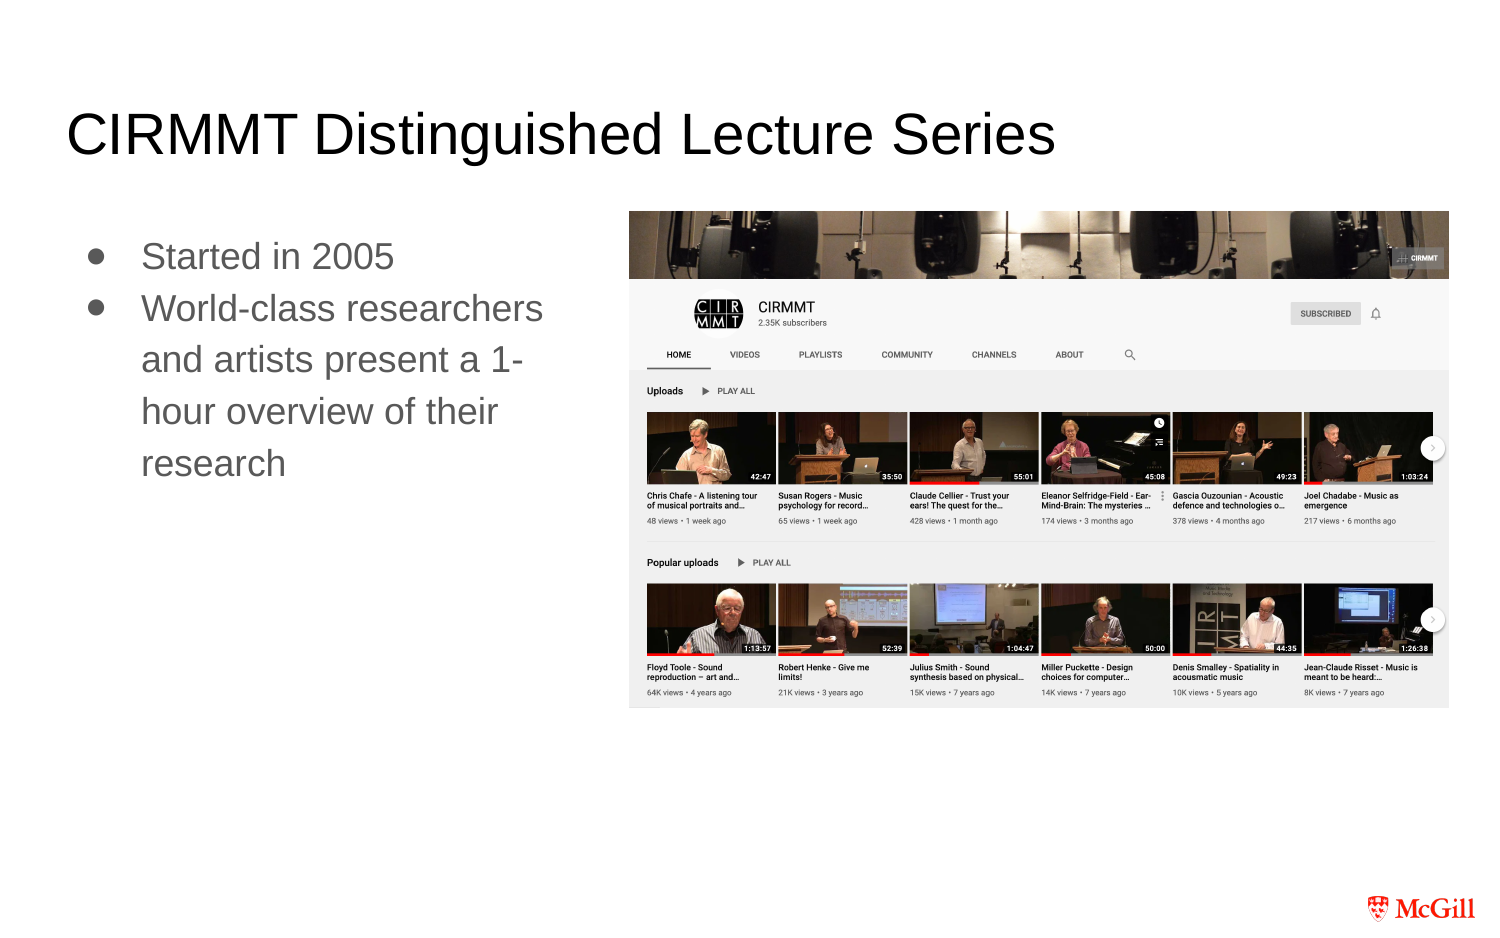

# CIRMMT Distinguished Lecture Series
Started in 2005
World-class researchers and artists present a 1-hour overview of their research